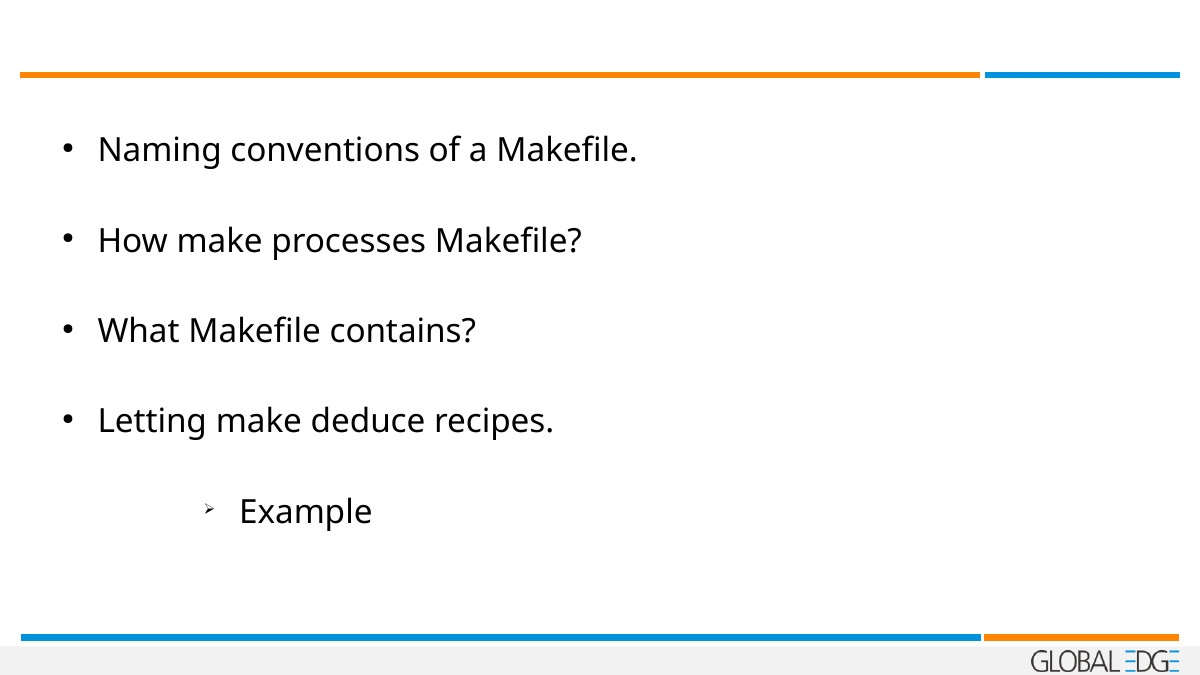

Naming conventions of a Makefile.
How make processes Makefile?
What Makefile contains?
Letting make deduce recipes.
Example